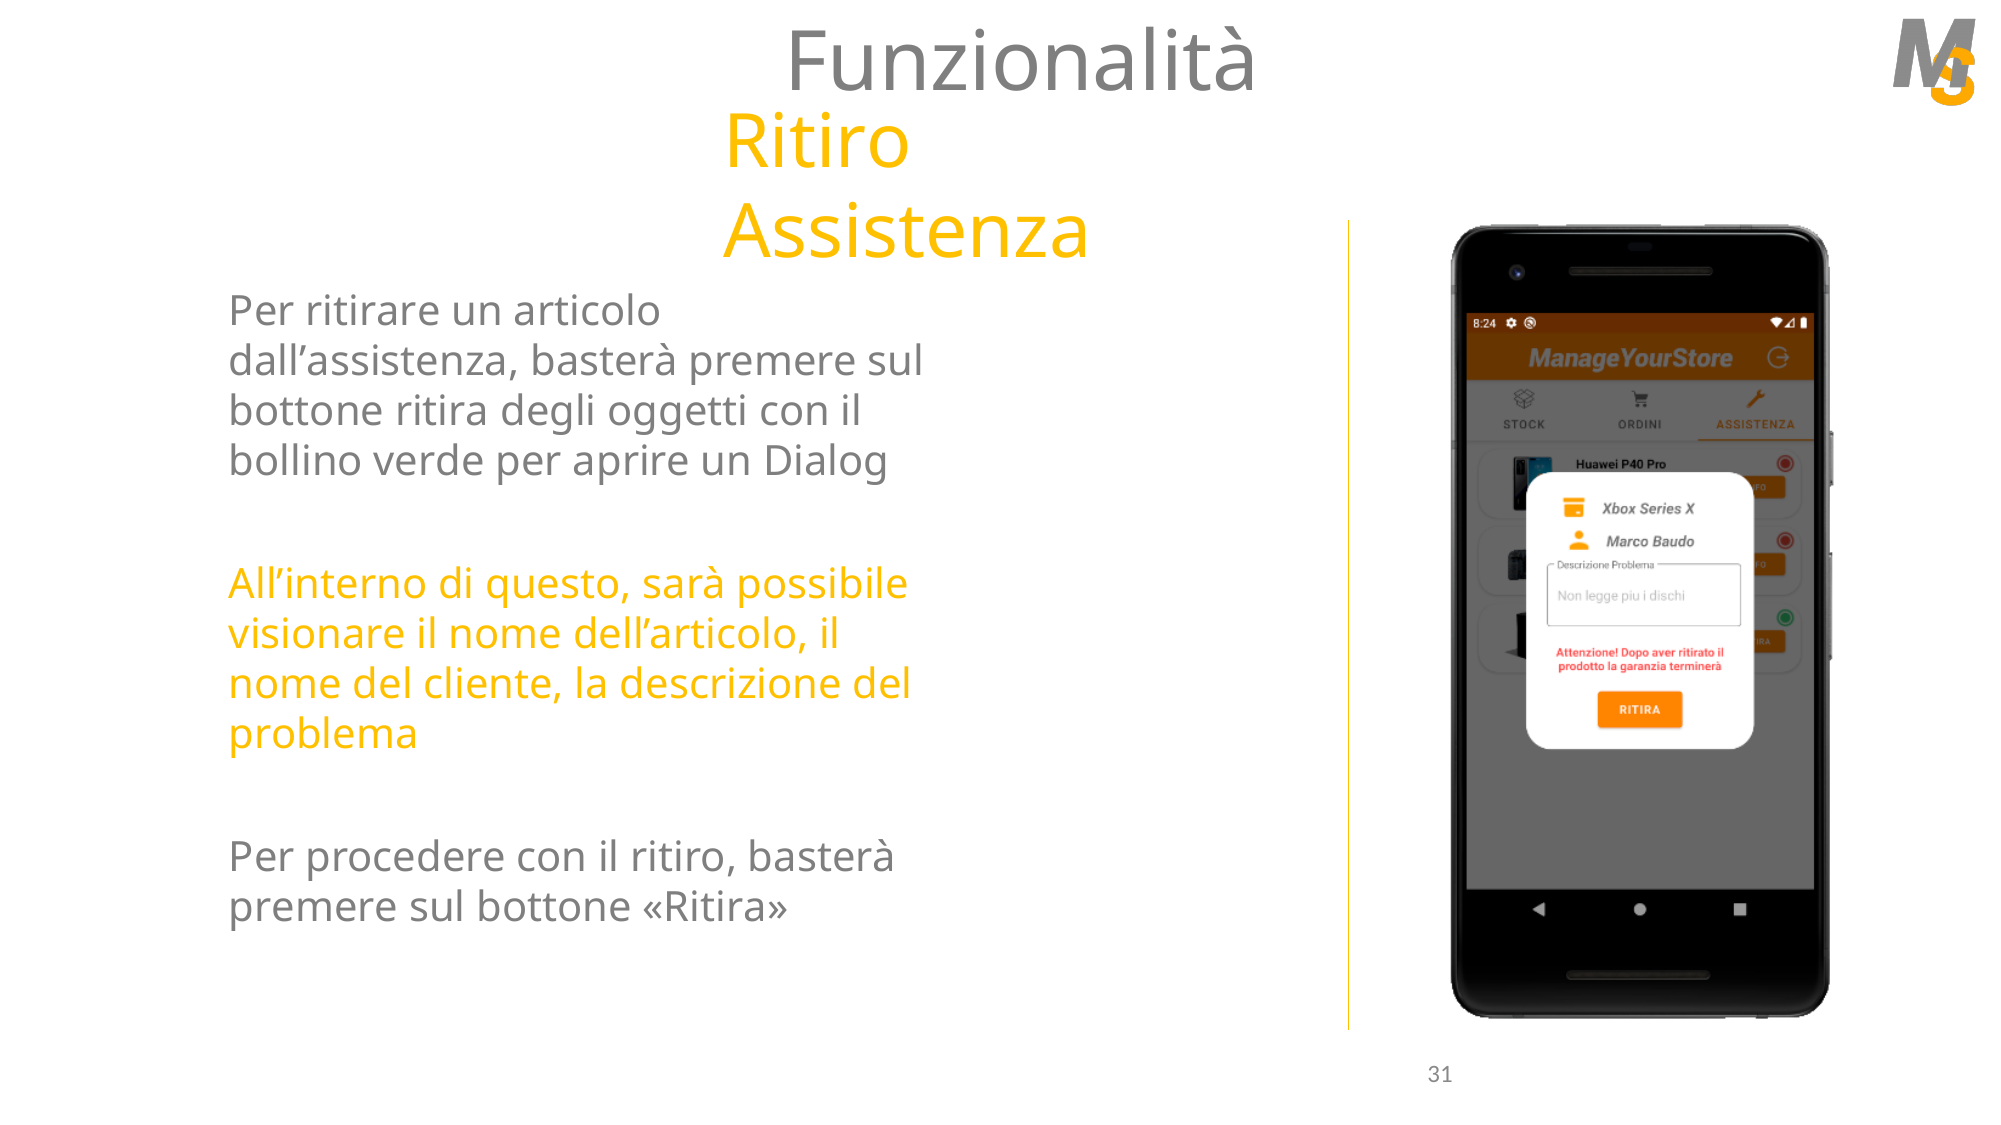

Funzionalità
Ritiro Assistenza
Per ritirare un articolo dall’assistenza, basterà premere sul bottone ritira degli oggetti con il bollino verde per aprire un Dialog
All’interno di questo, sarà possibile visionare il nome dell’articolo, il nome del cliente, la descrizione del problema
Per procedere con il ritiro, basterà premere sul bottone «Ritira»